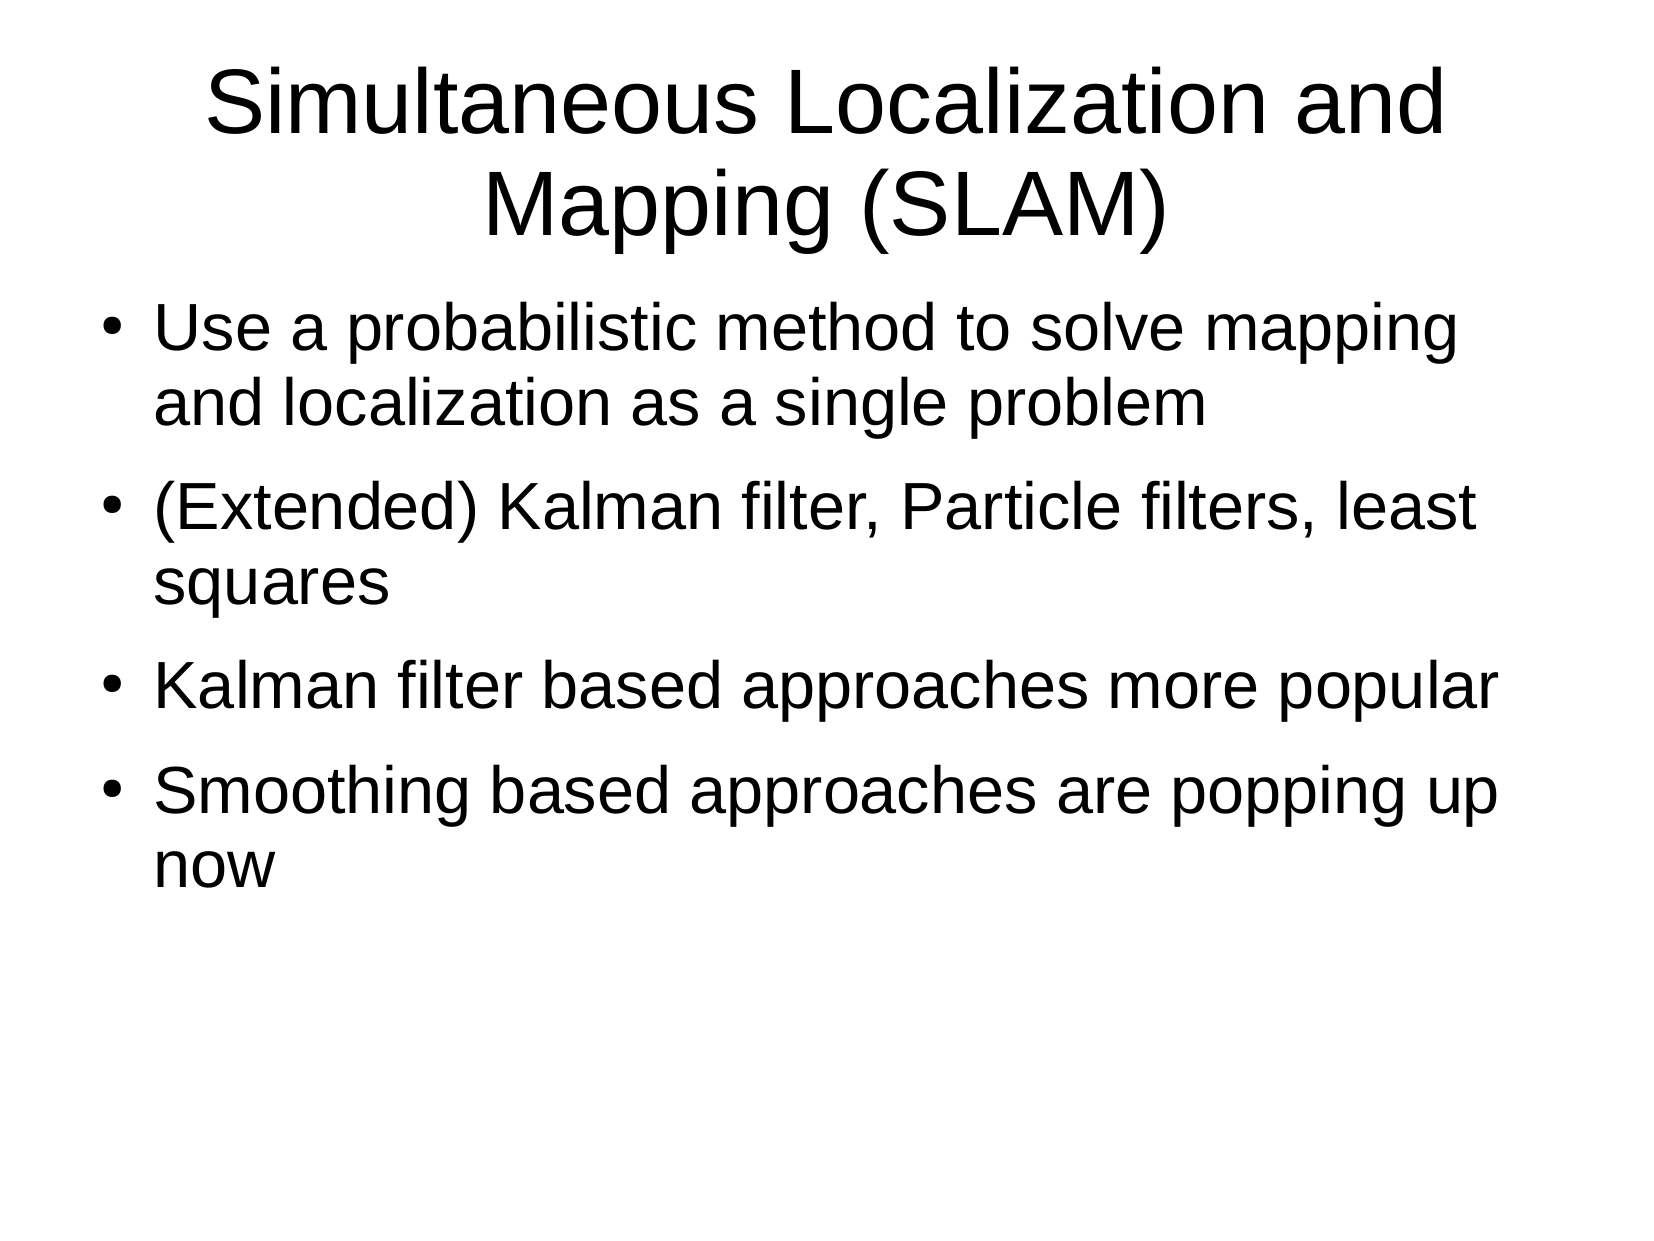

# Simultaneous Localization and Mapping (SLAM)
Use a probabilistic method to solve mapping and localization as a single problem
(Extended) Kalman filter, Particle filters, least squares
Kalman filter based approaches more popular
Smoothing based approaches are popping up now